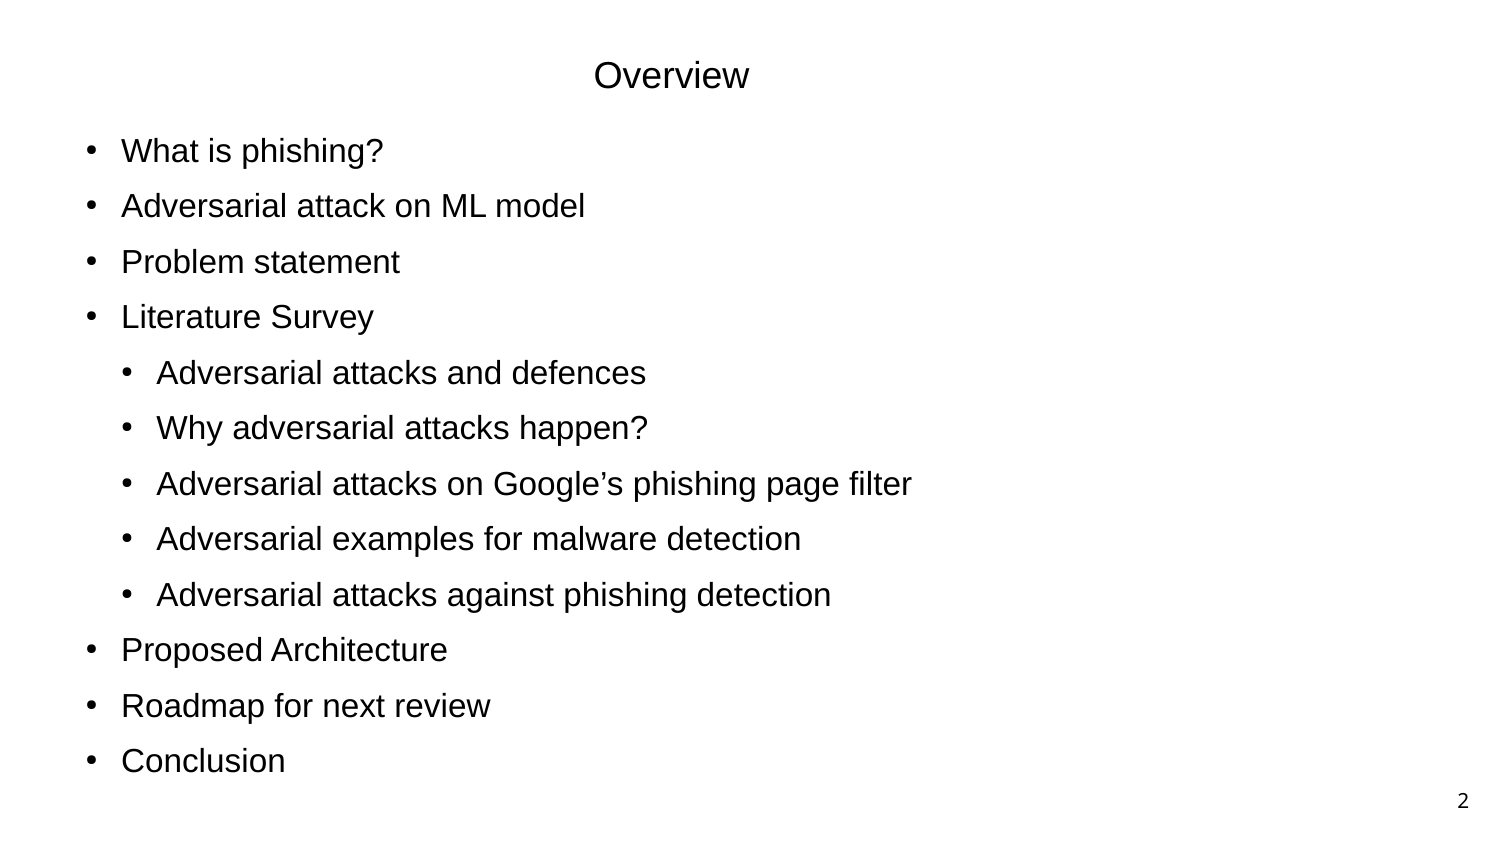

Overview
What is phishing?
Adversarial attack on ML model
Problem statement
Literature Survey
Adversarial attacks and defences
Why adversarial attacks happen?
Adversarial attacks on Google’s phishing page filter
Adversarial examples for malware detection
Adversarial attacks against phishing detection
Proposed Architecture
Roadmap for next review
Conclusion
2